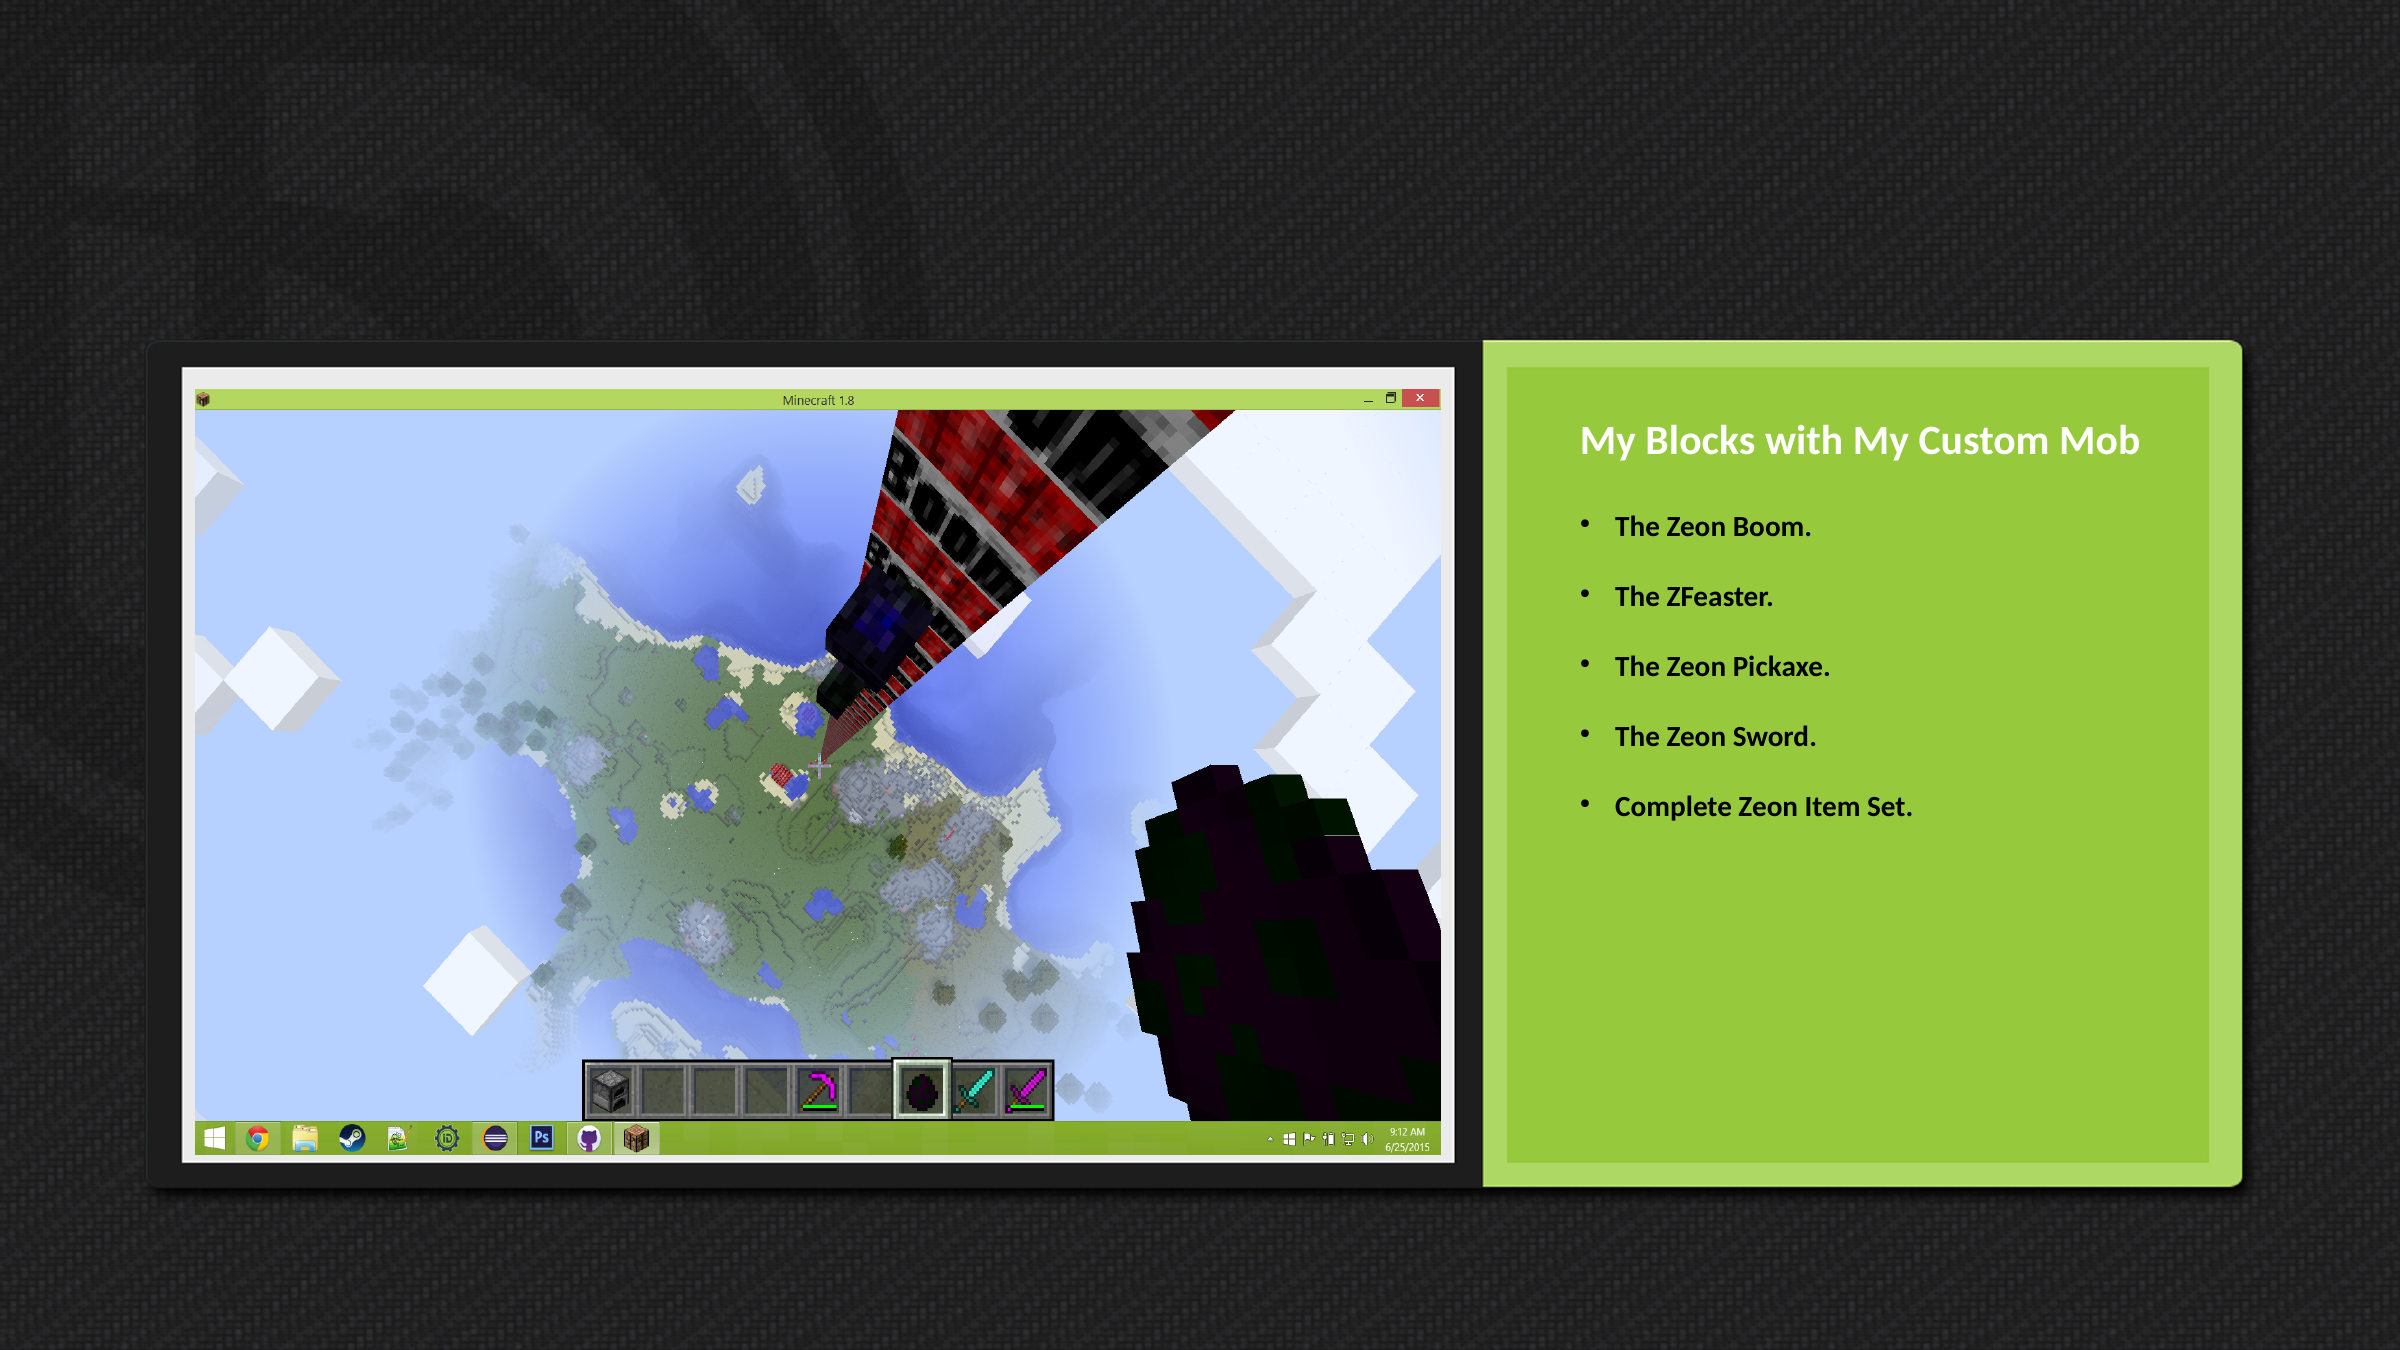

My Blocks with My Custom Mob
The Zeon Boom.
The ZFeaster.
The Zeon Pickaxe.
The Zeon Sword.
Complete Zeon Item Set.
Replace this image with your own screenshot.
Then delete this text.